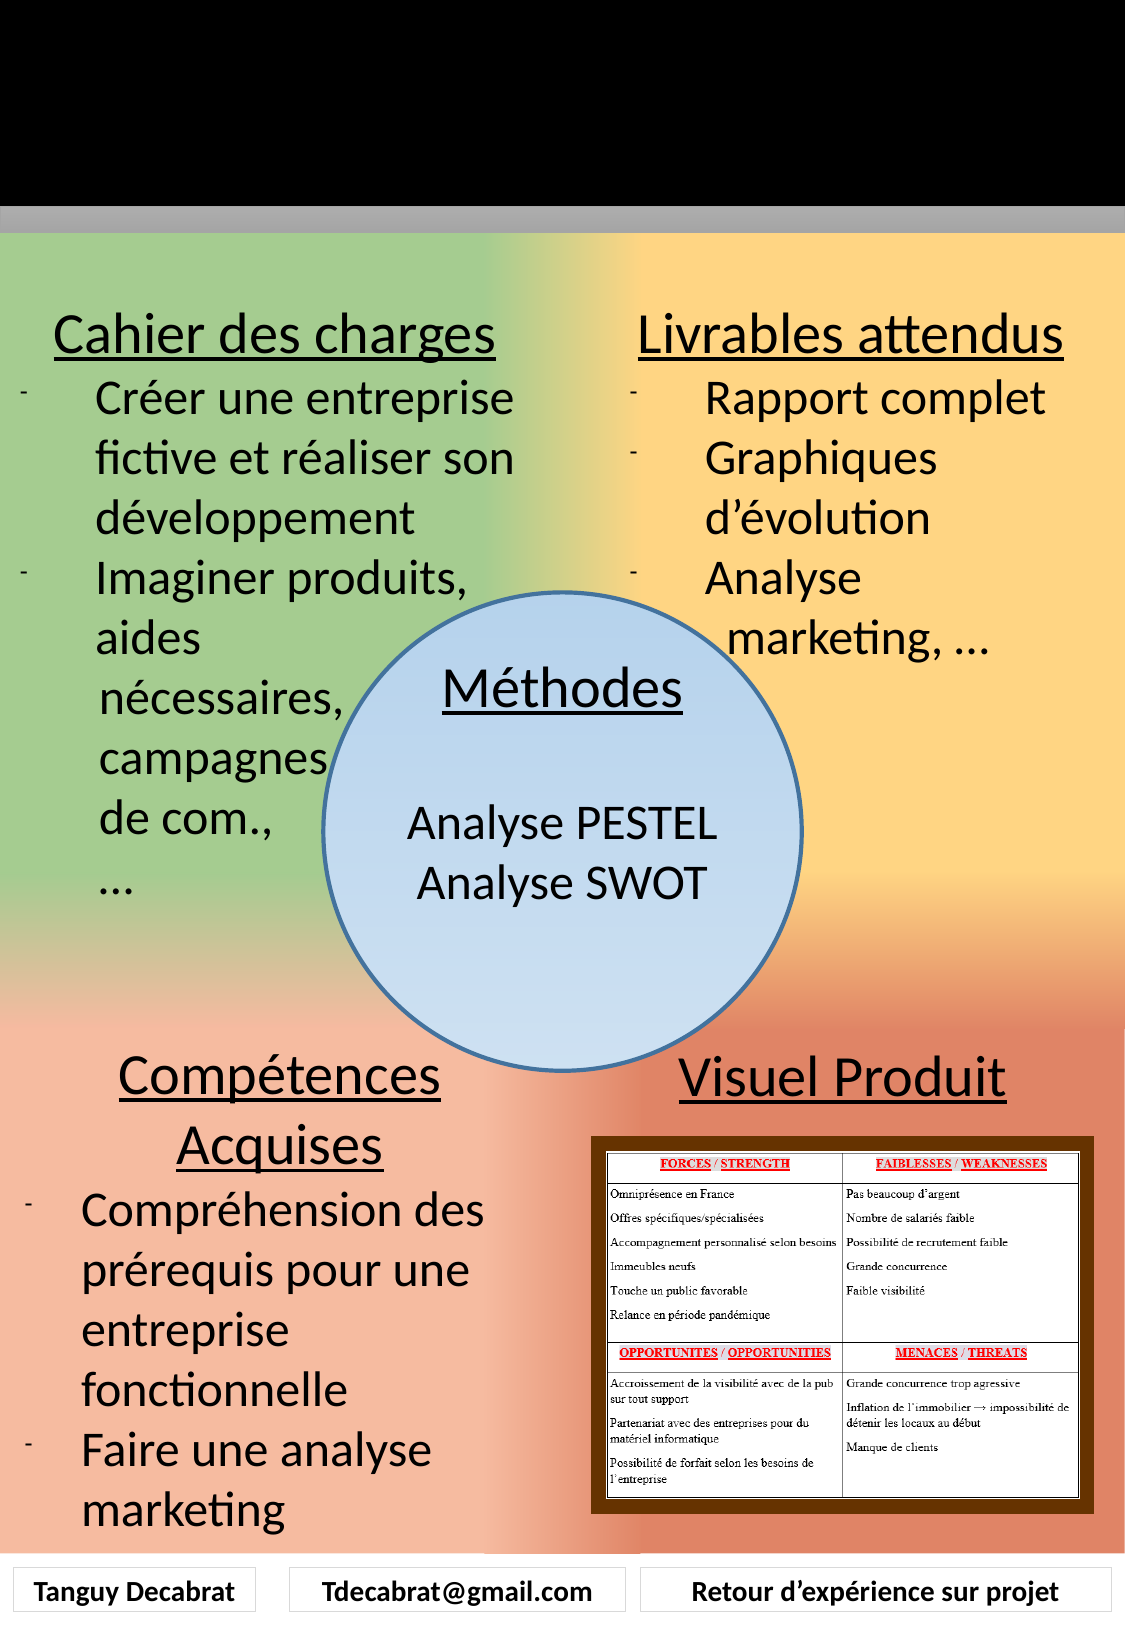

RETEX
Projet - Création d’entreprise
Cahier des charges
Créer une entreprise fictive et réaliser son développement
Imaginer produits, aides
 nécessaires,
 campagnes
 de com.,
 …
Livrables attendus
Rapport complet
Graphiques d’évolution
Analyse
	 marketing, …
Méthodes
Analyse PESTEL
Analyse SWOT
Compétences Acquises
Compréhension des prérequis pour une entreprise fonctionnelle
Faire une analyse marketing
Visuel Produit
Tanguy Decabrat
Tdecabrat@gmail.com
Retour d’expérience sur projet